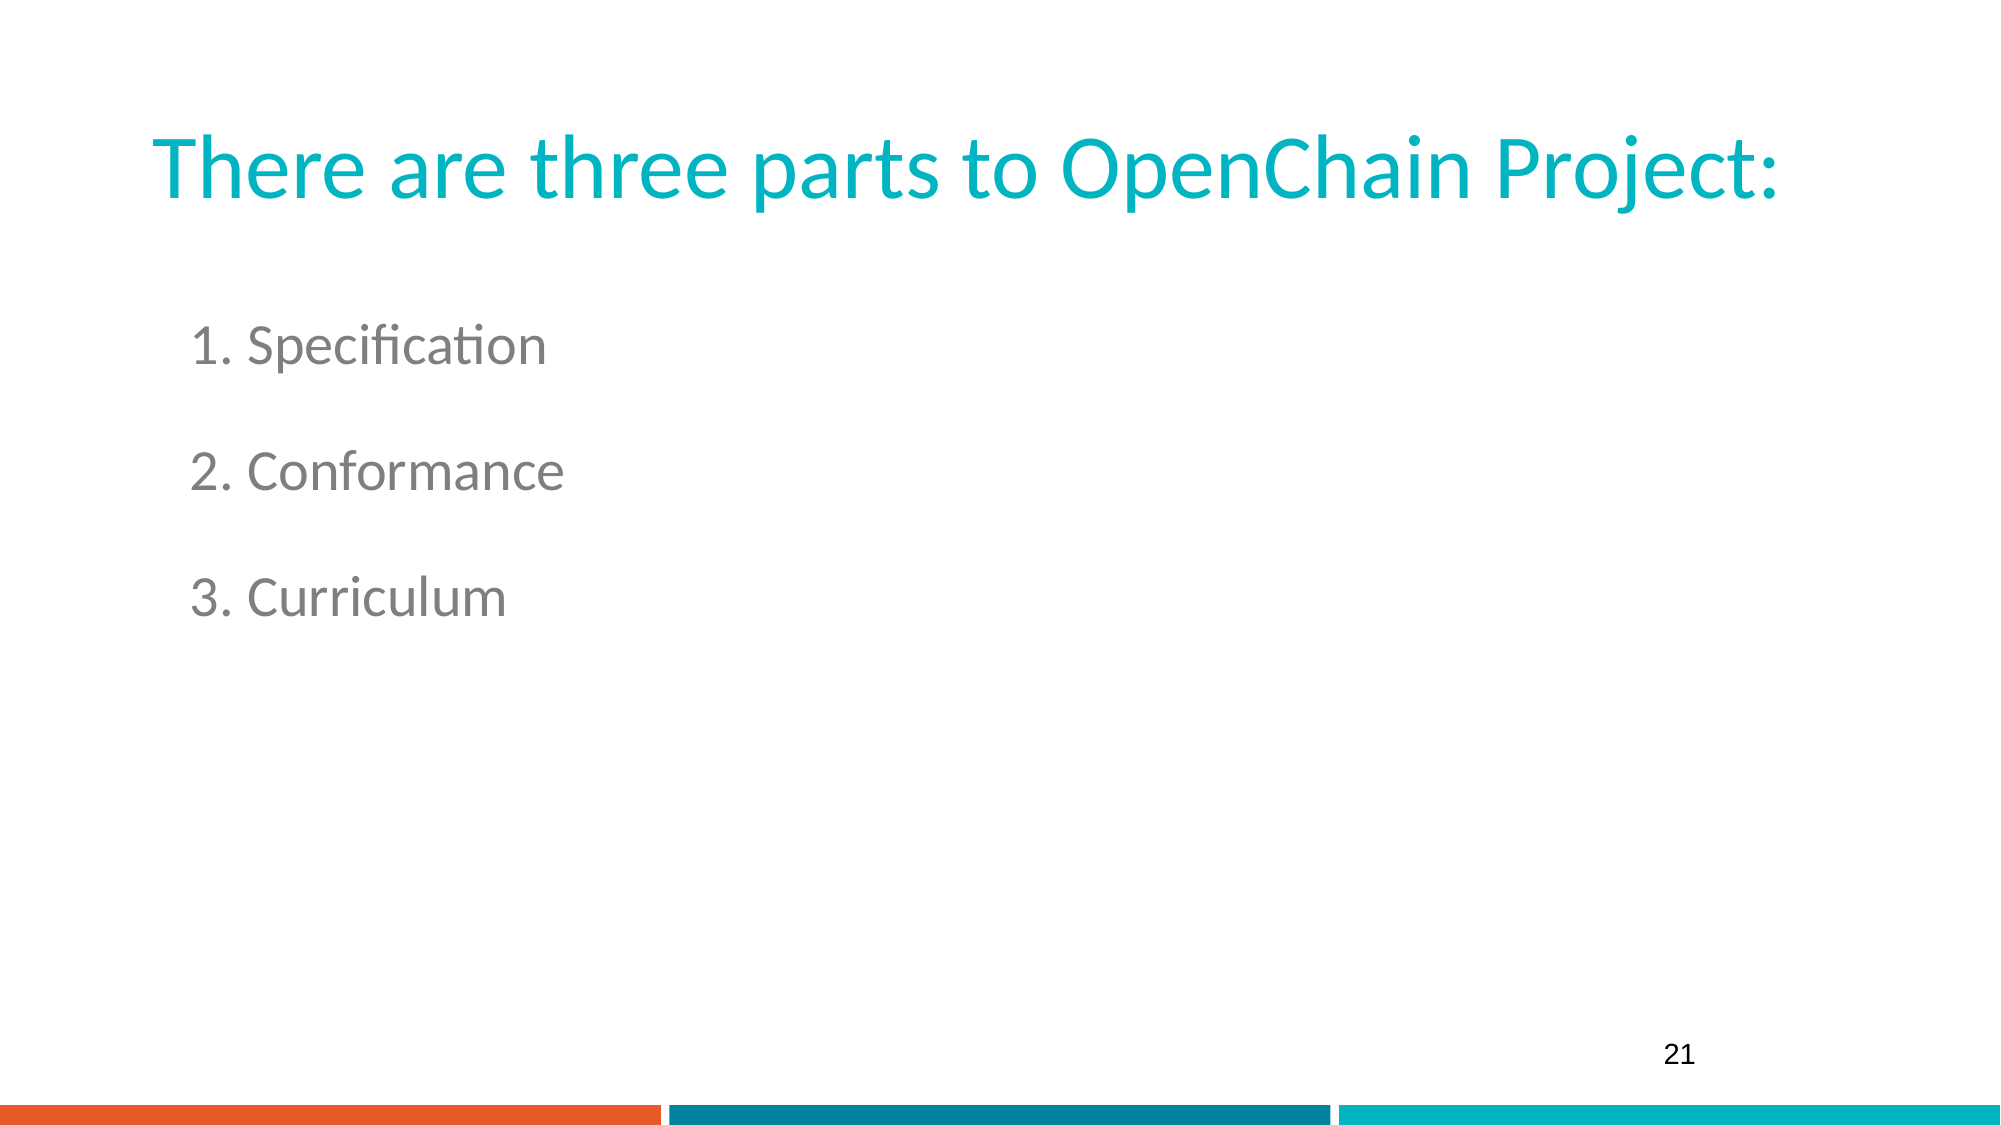

# There are three parts to OpenChain Project:
 Specification
 Conformance
 Curriculum